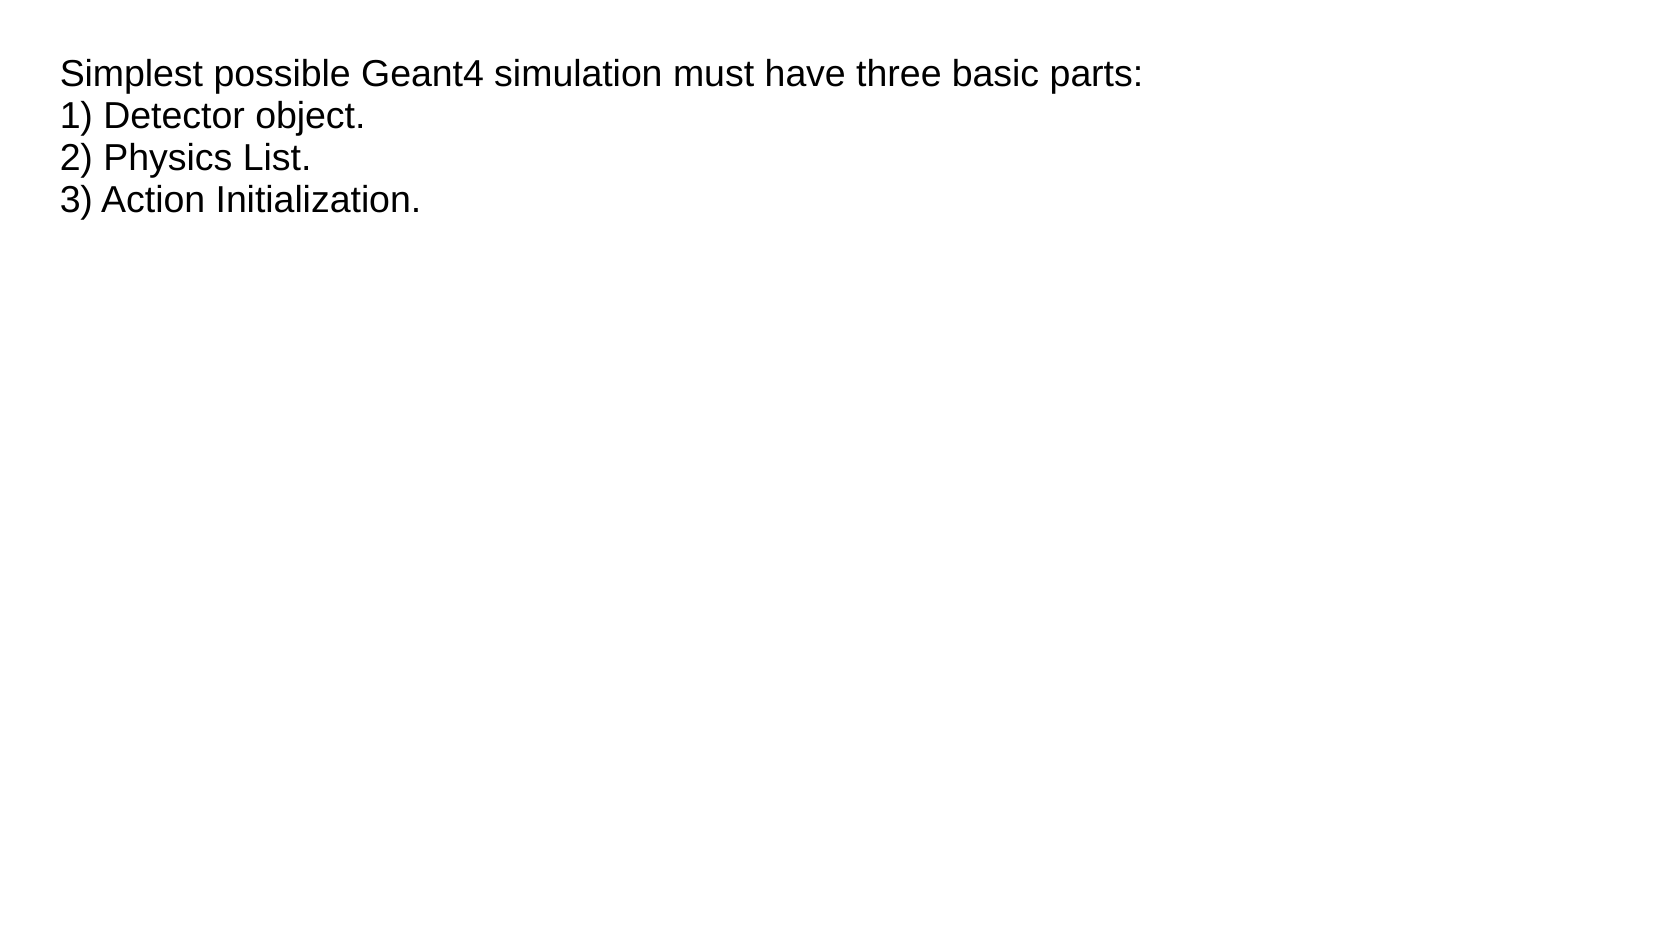

Simplest possible Geant4 simulation must have three basic parts:
1) Detector object.
2) Physics List.
3) Action Initialization.